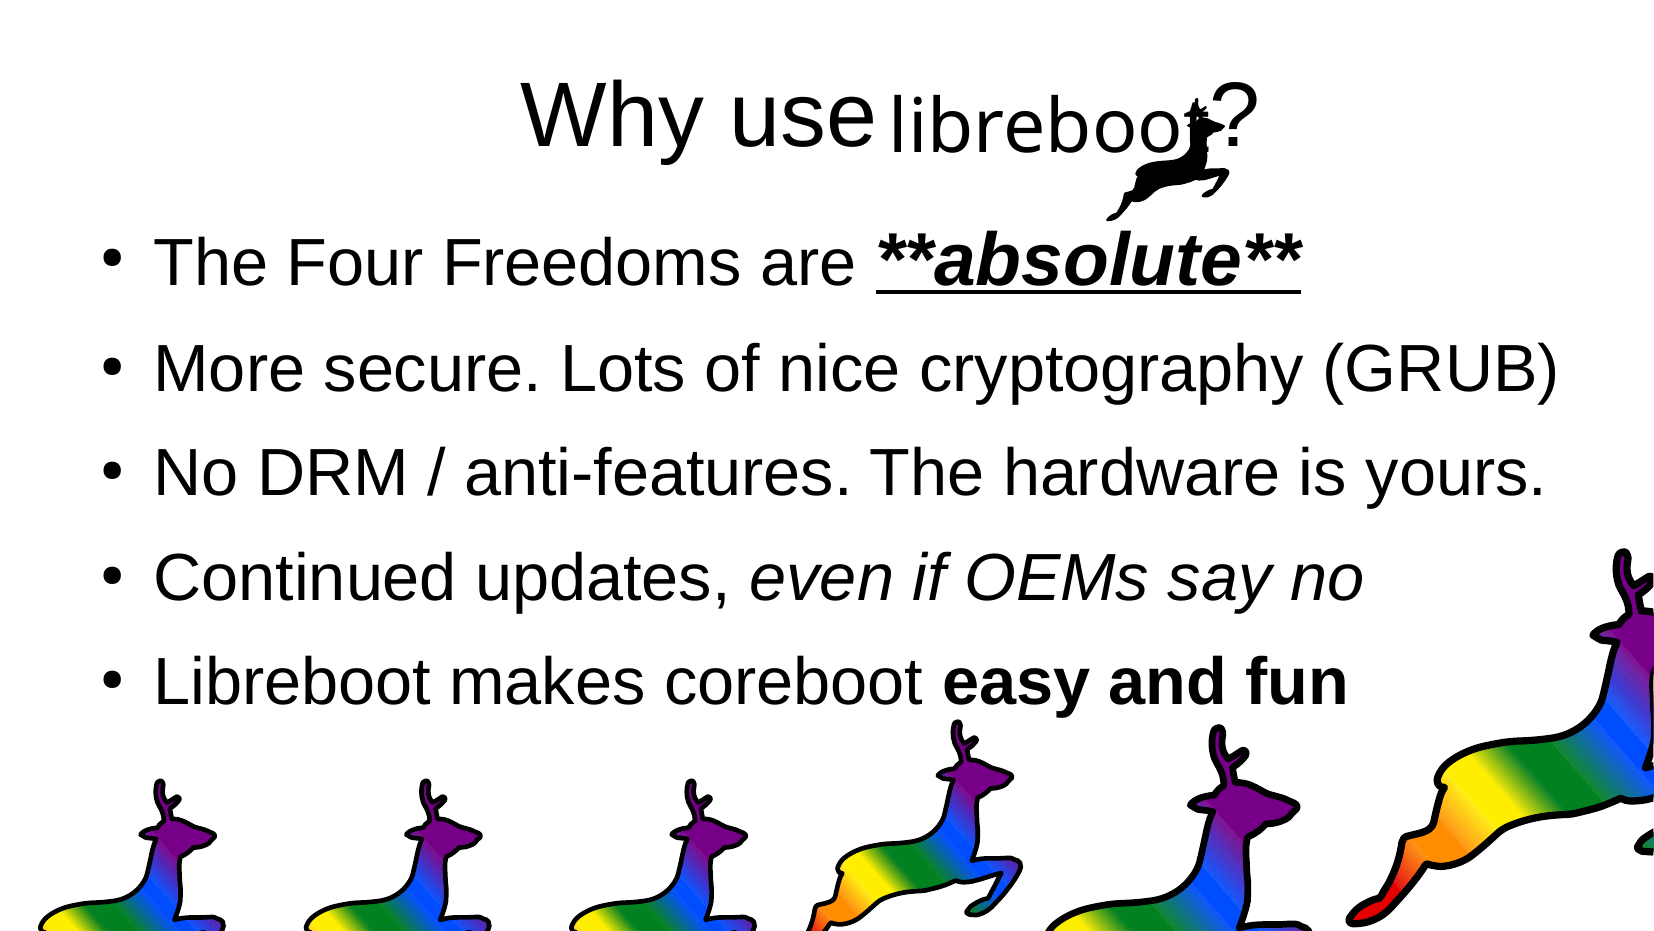

# Why use ?
The Four Freedoms are **absolute**
More secure. Lots of nice cryptography (GRUB)
No DRM / anti-features. The hardware is yours.
Continued updates, even if OEMs say no
Libreboot makes coreboot easy and fun